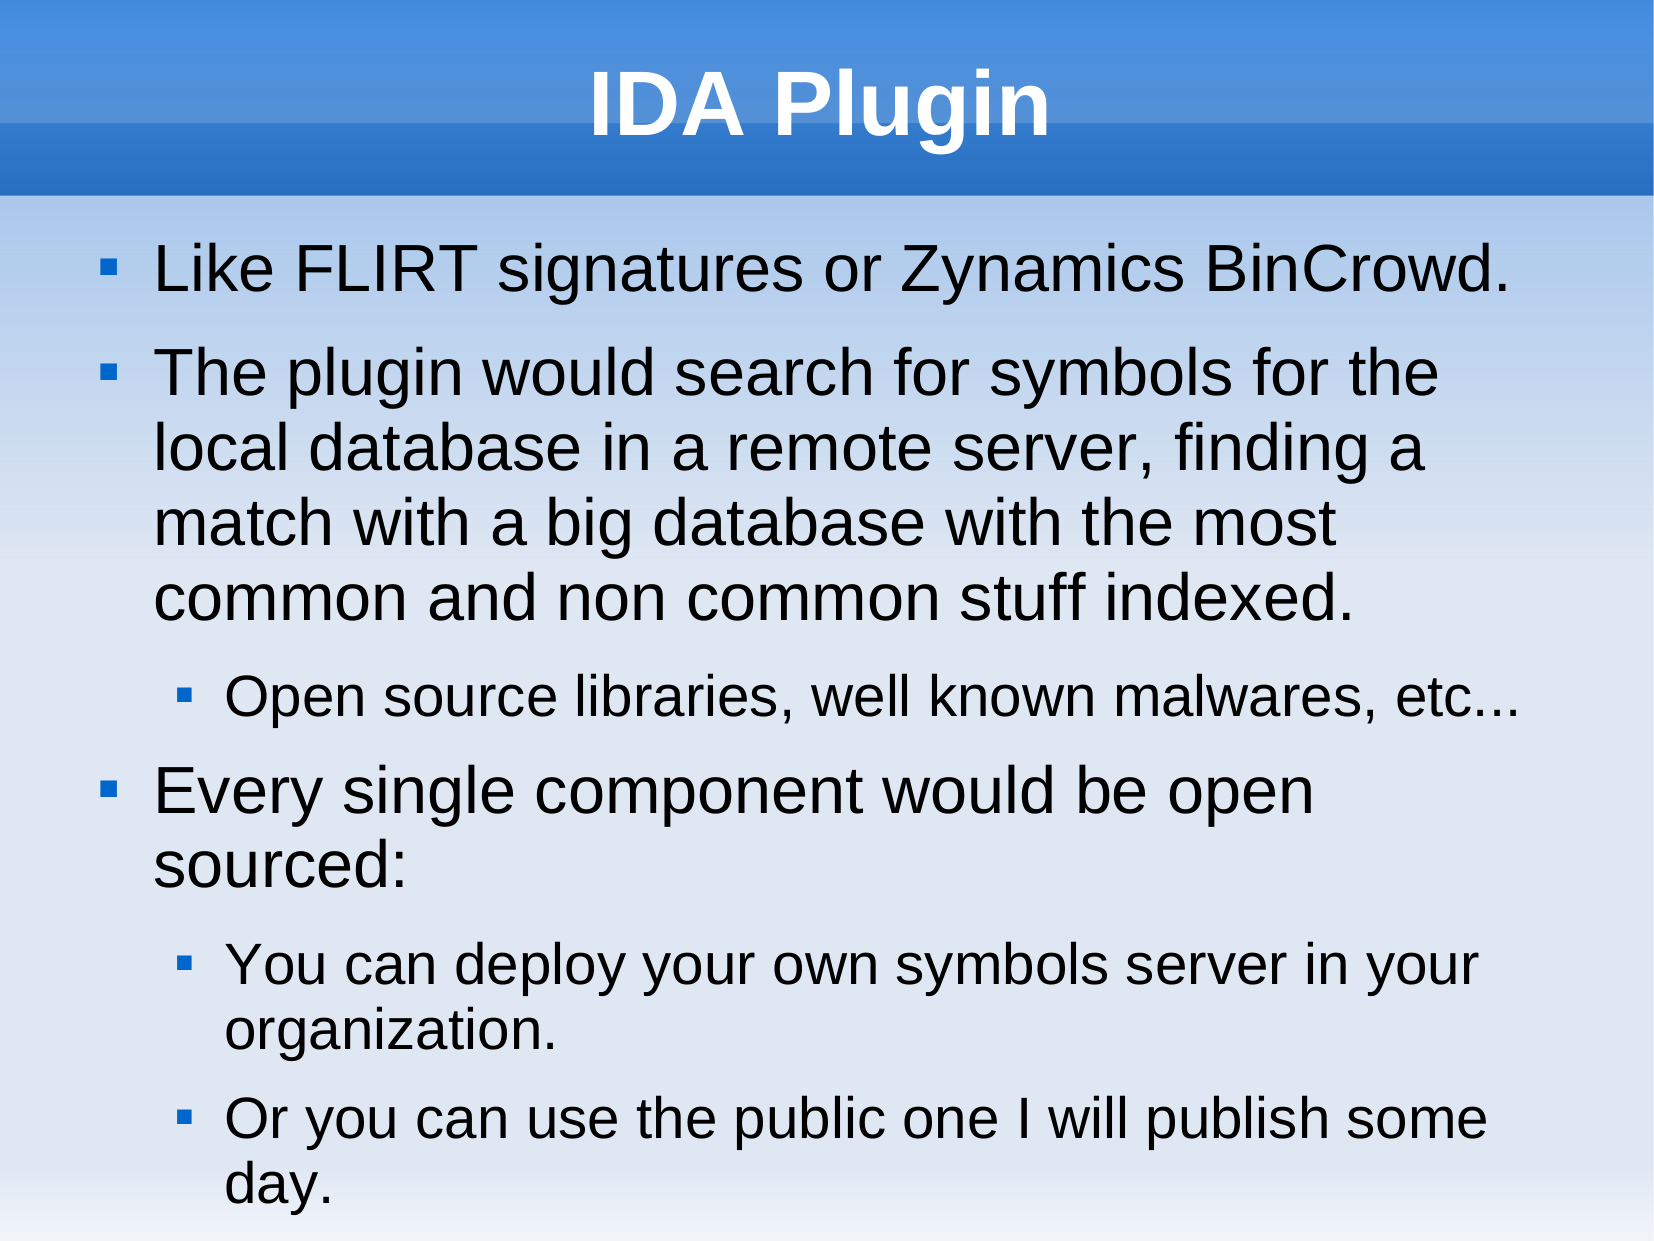

# IDA Plugin
Like FLIRT signatures or Zynamics BinCrowd.
The plugin would search for symbols for the local database in a remote server, finding a match with a big database with the most common and non common stuff indexed.
Open source libraries, well known malwares, etc...
Every single component would be open sourced:
You can deploy your own symbols server in your organization.
Or you can use the public one I will publish some day.